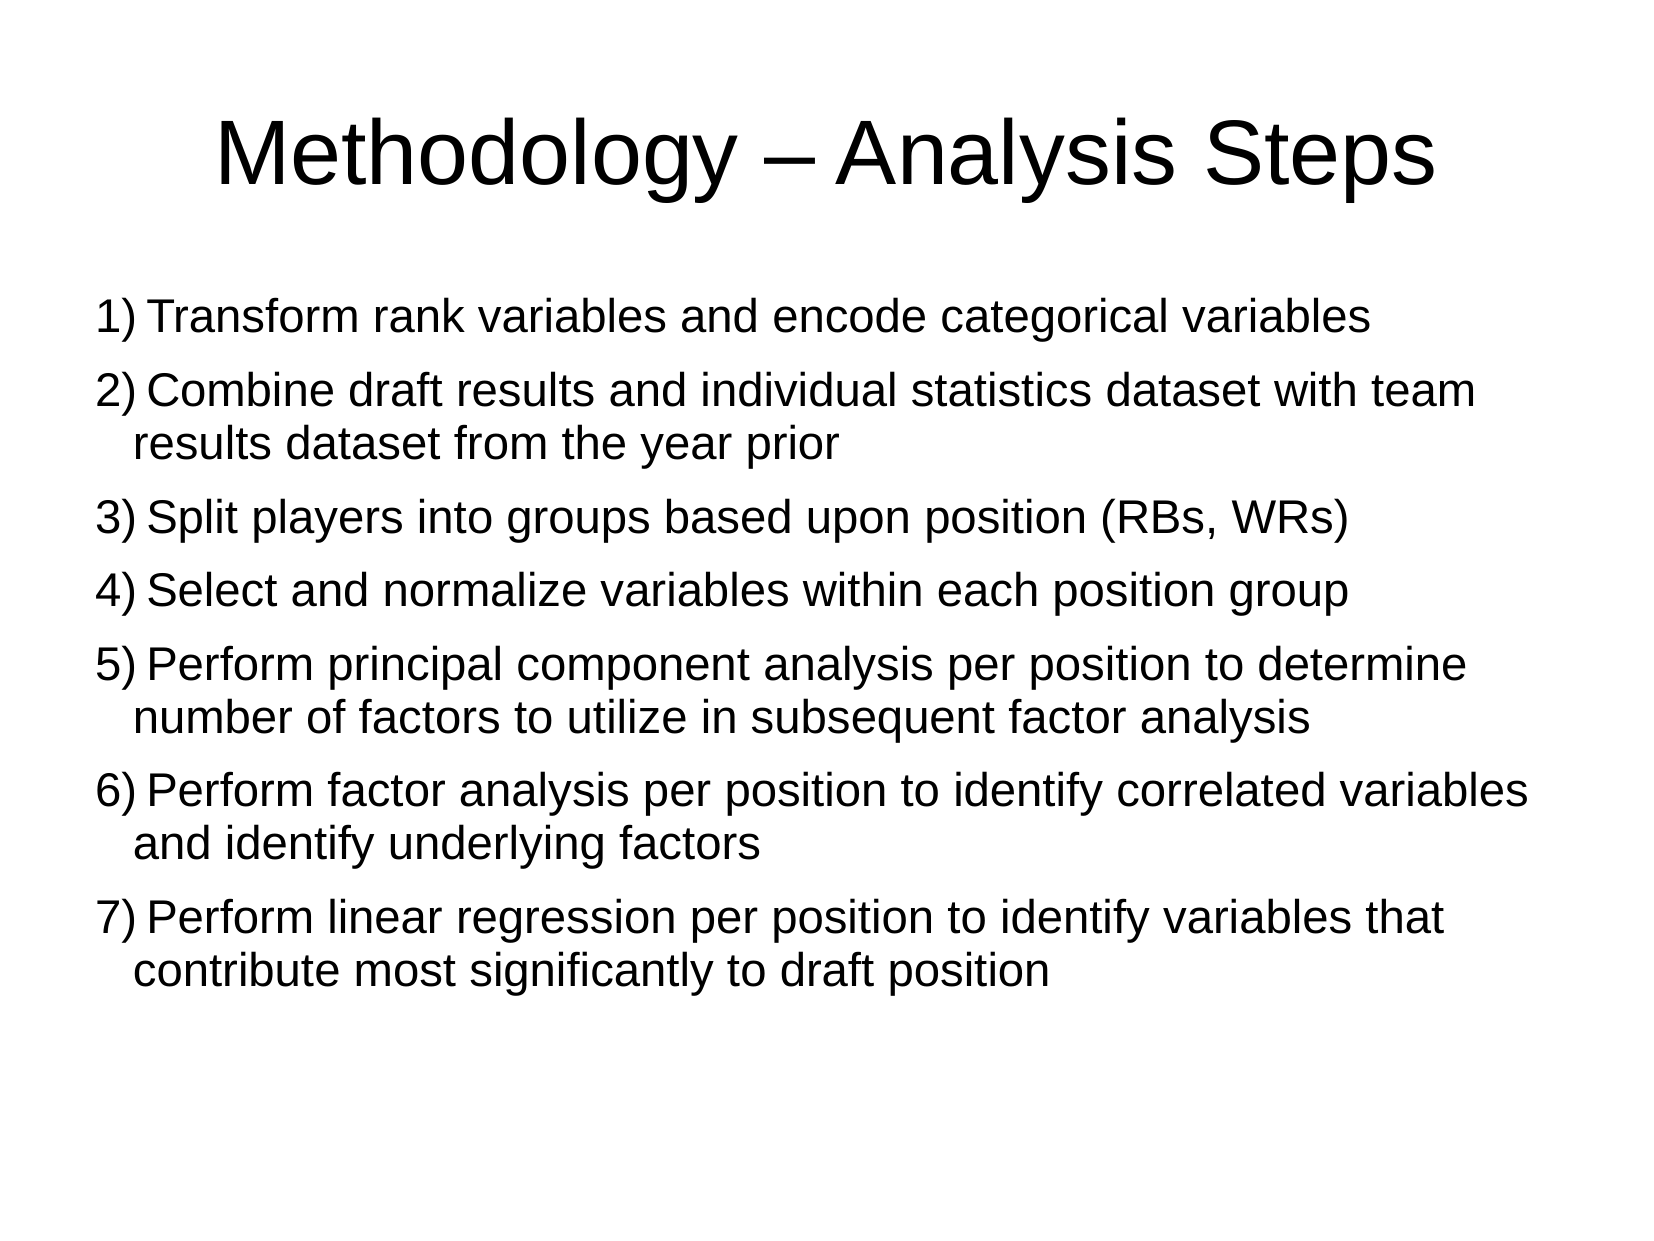

# Methodology – Analysis Steps
 Transform rank variables and encode categorical variables
 Combine draft results and individual statistics dataset with team results dataset from the year prior
 Split players into groups based upon position (RBs, WRs)
 Select and normalize variables within each position group
 Perform principal component analysis per position to determine number of factors to utilize in subsequent factor analysis
 Perform factor analysis per position to identify correlated variables and identify underlying factors
 Perform linear regression per position to identify variables that contribute most significantly to draft position